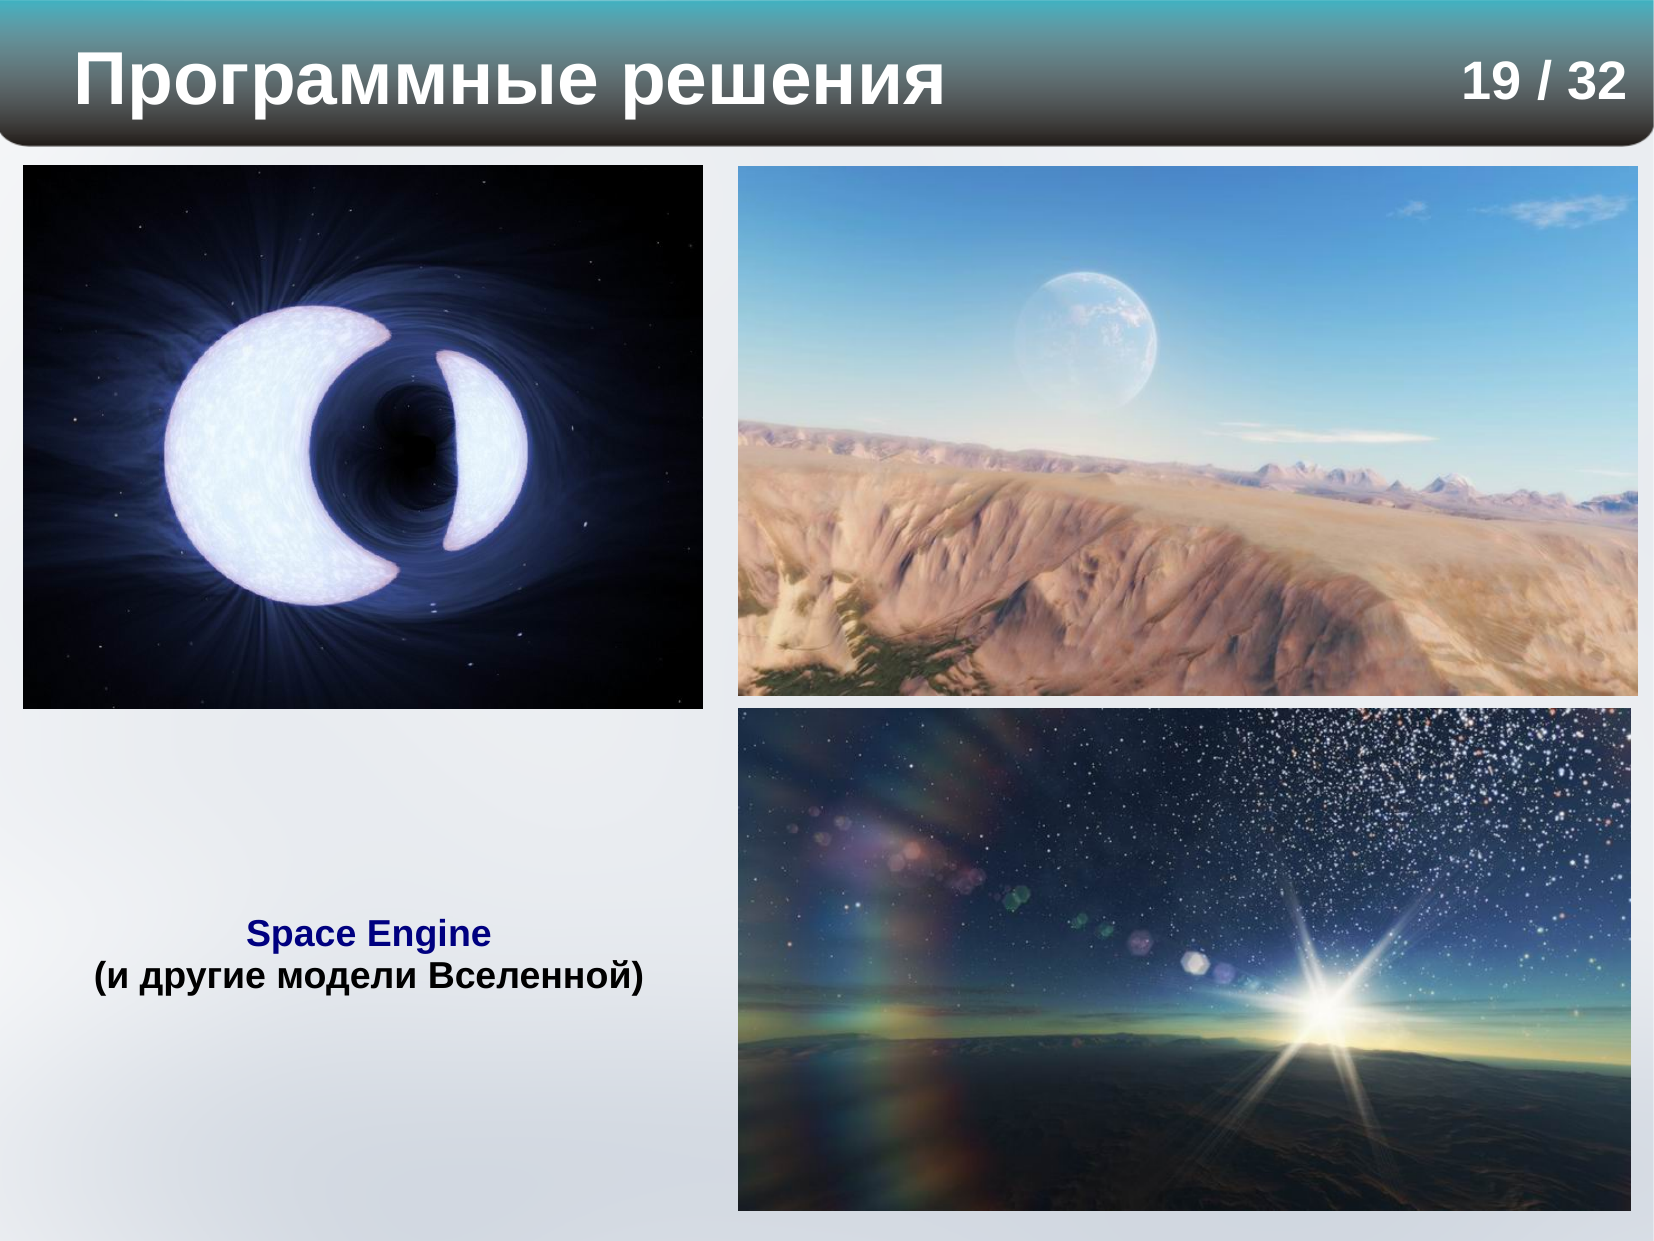

Программные решения
Space Engine
(и другие модели Вселенной)